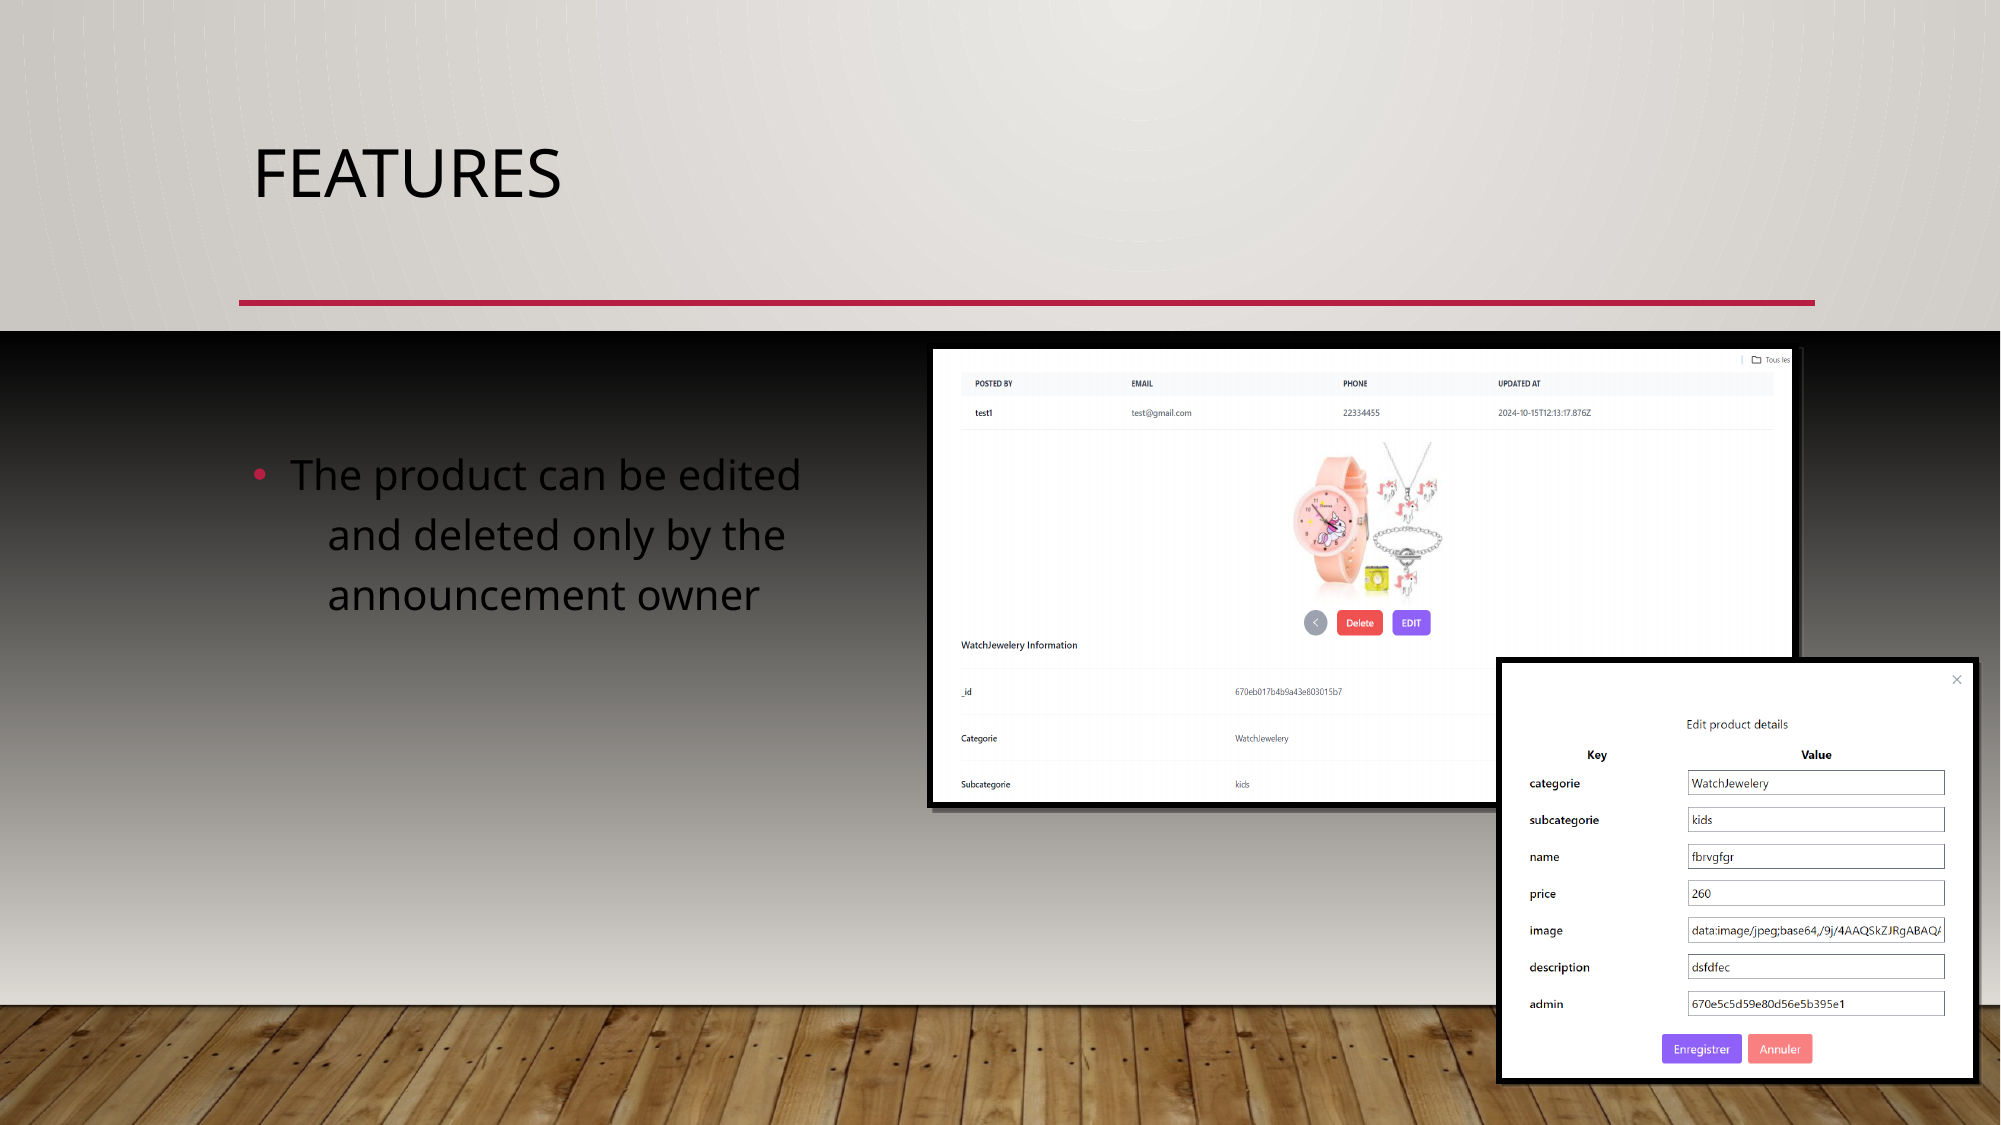

# Features
The product can be edited and deleted only by the announcement owner